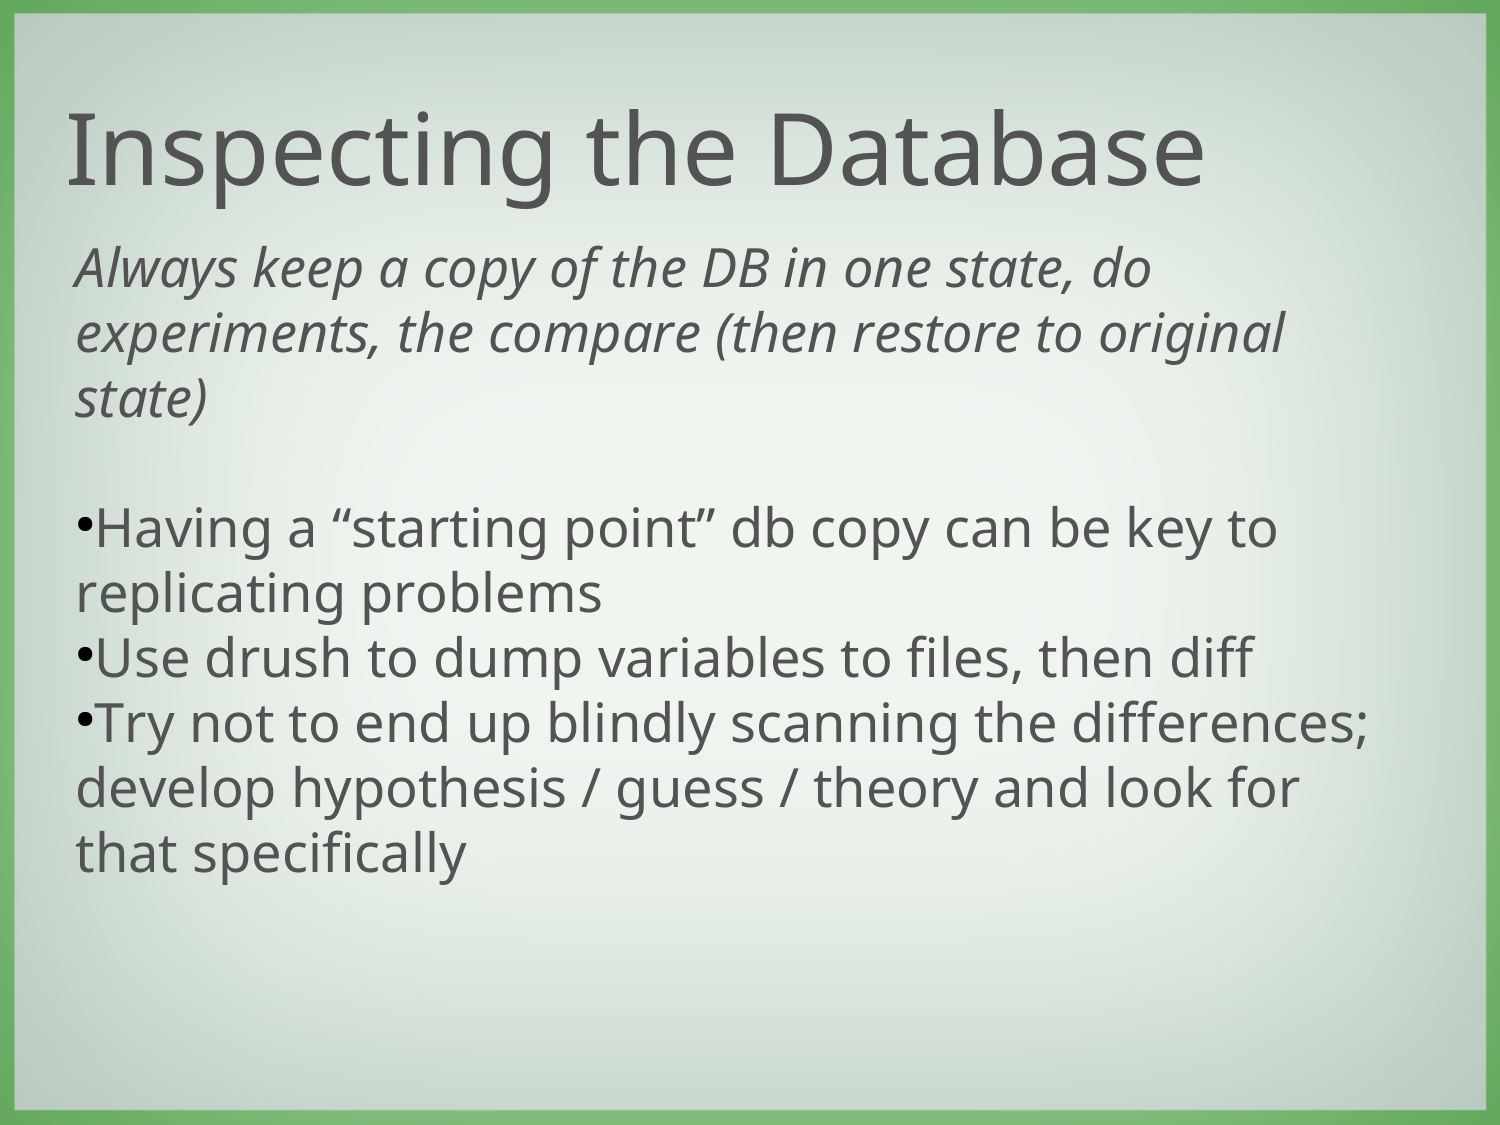

# Inspecting the Database
Always keep a copy of the DB in one state, do experiments, the compare (then restore to original state)
Having a “starting point” db copy can be key to replicating problems
Use drush to dump variables to files, then diff
Try not to end up blindly scanning the differences; develop hypothesis / guess / theory and look for that specifically